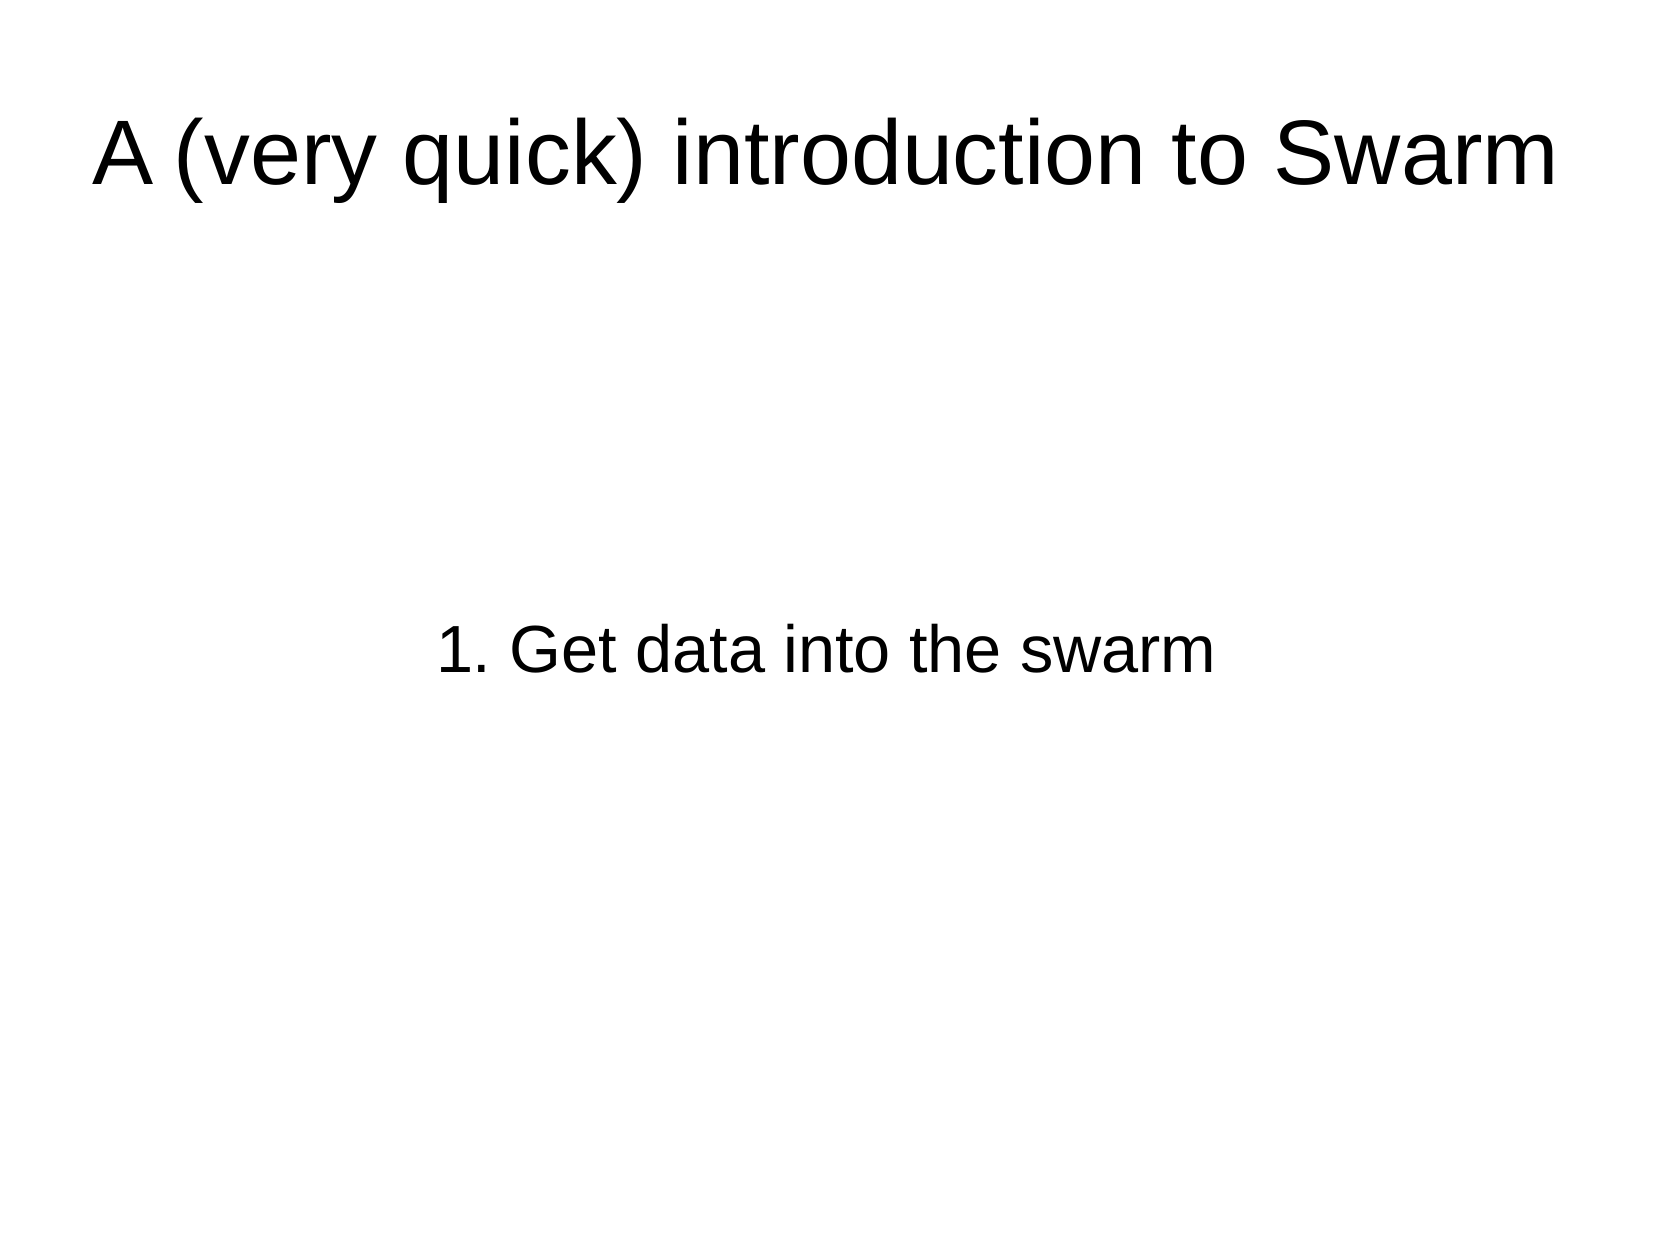

# A (very quick) introduction to Swarm
1. Get data into the swarm